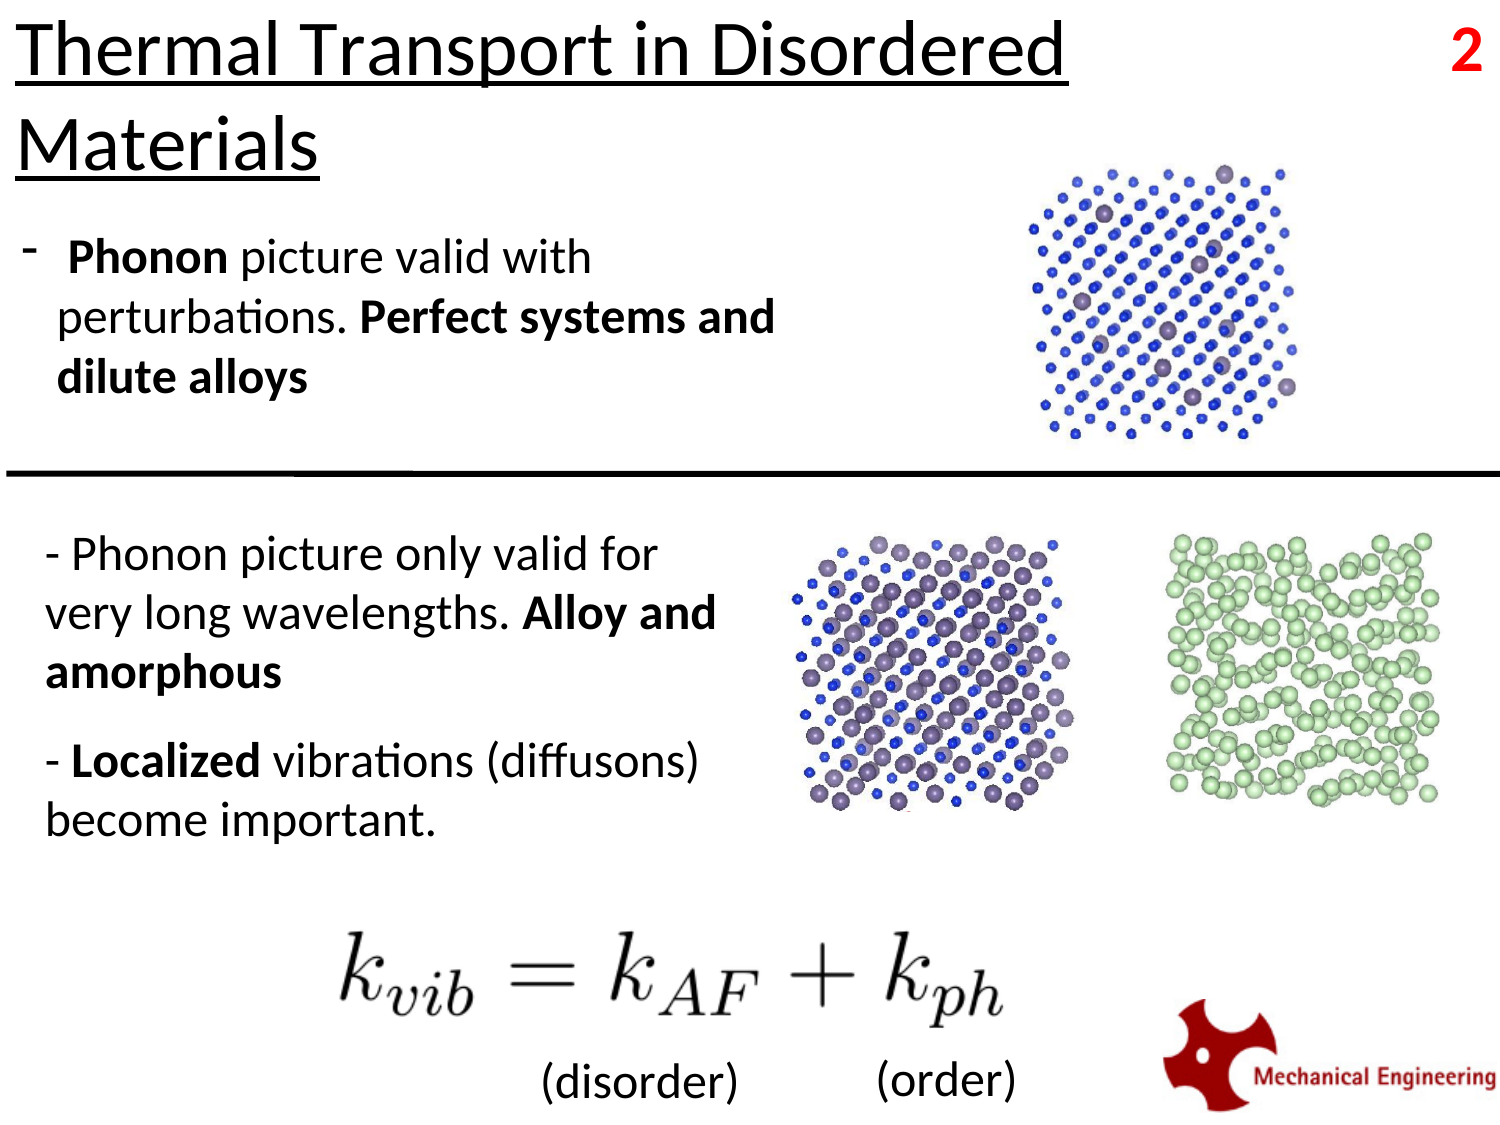

# Thermal Transport in Disordered Materials
2
 Phonon picture valid with perturbations. Perfect systems and dilute alloys
- Phonon picture only valid for very long wavelengths. Alloy and amorphous
- Localized vibrations (diffusons) become important.
(order)
(disorder)